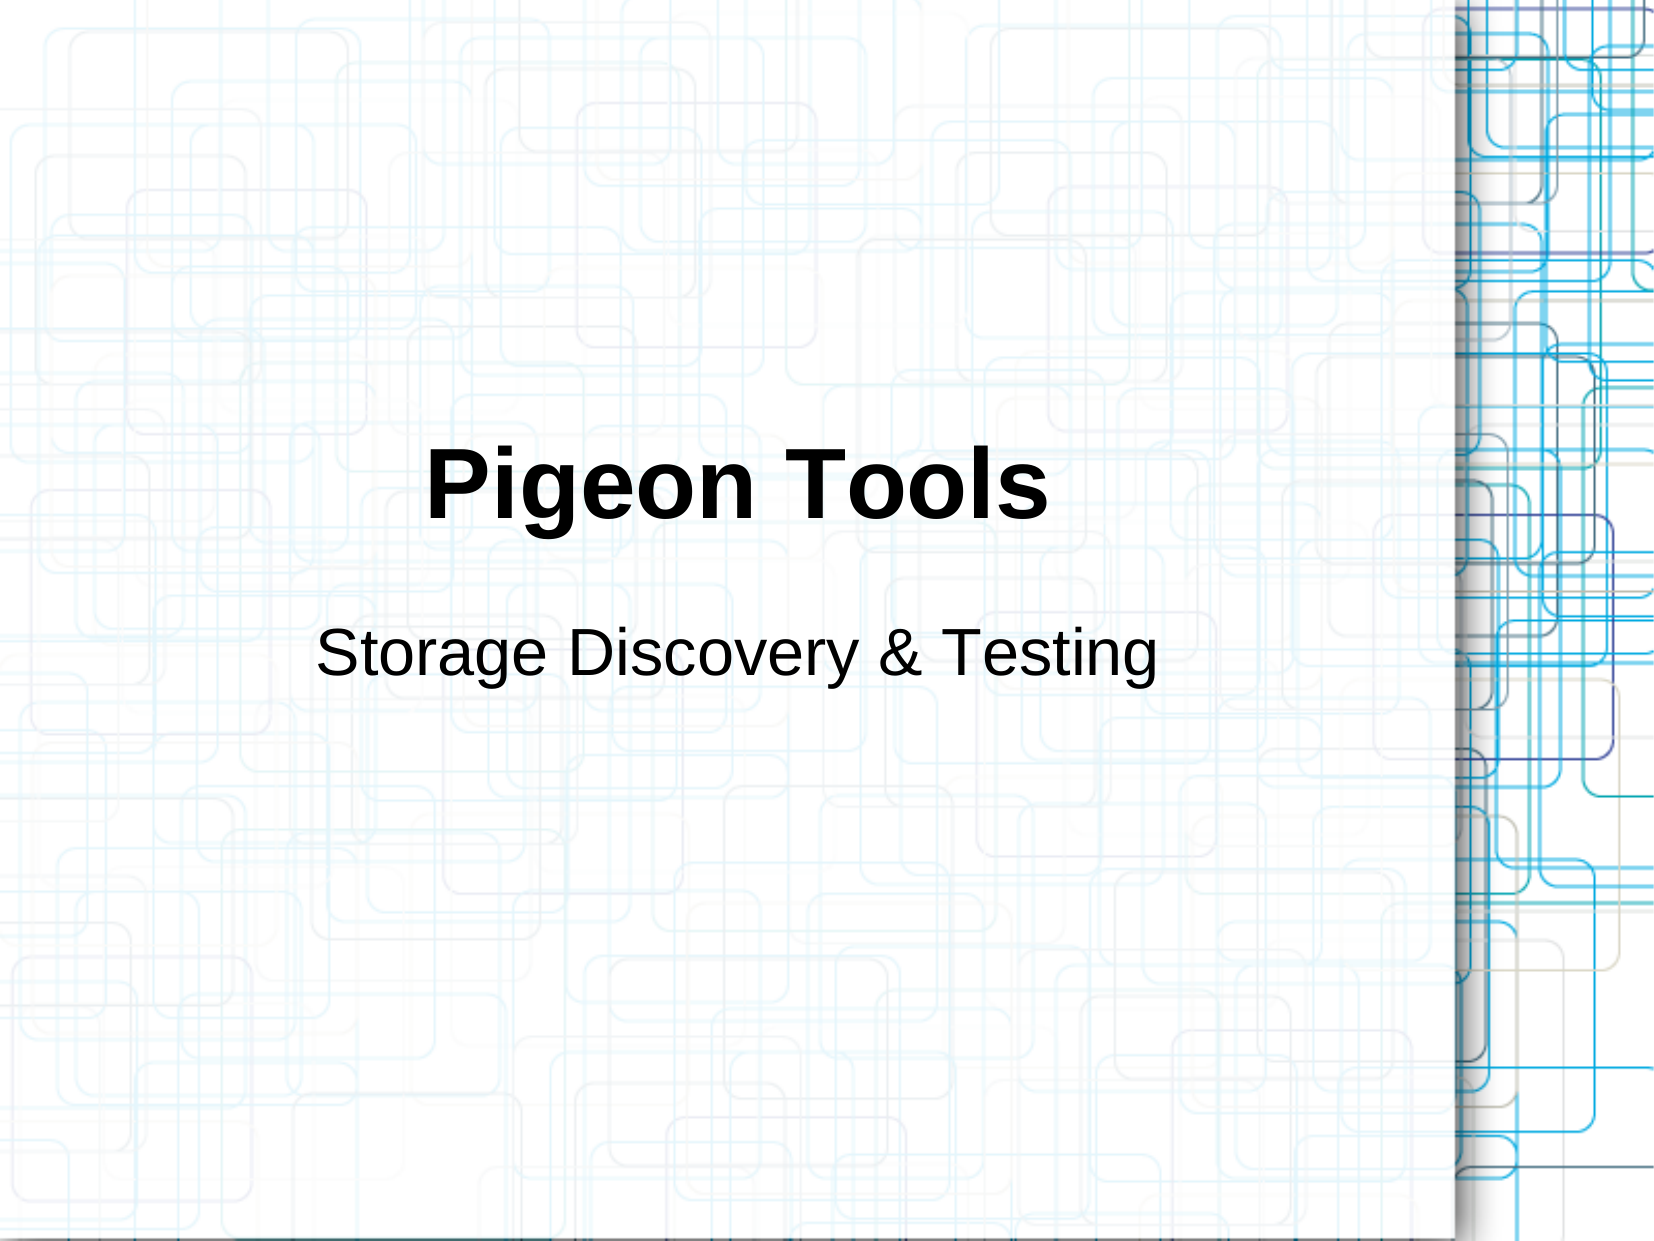

# Pigeon Tools
Storage Discovery & Testing